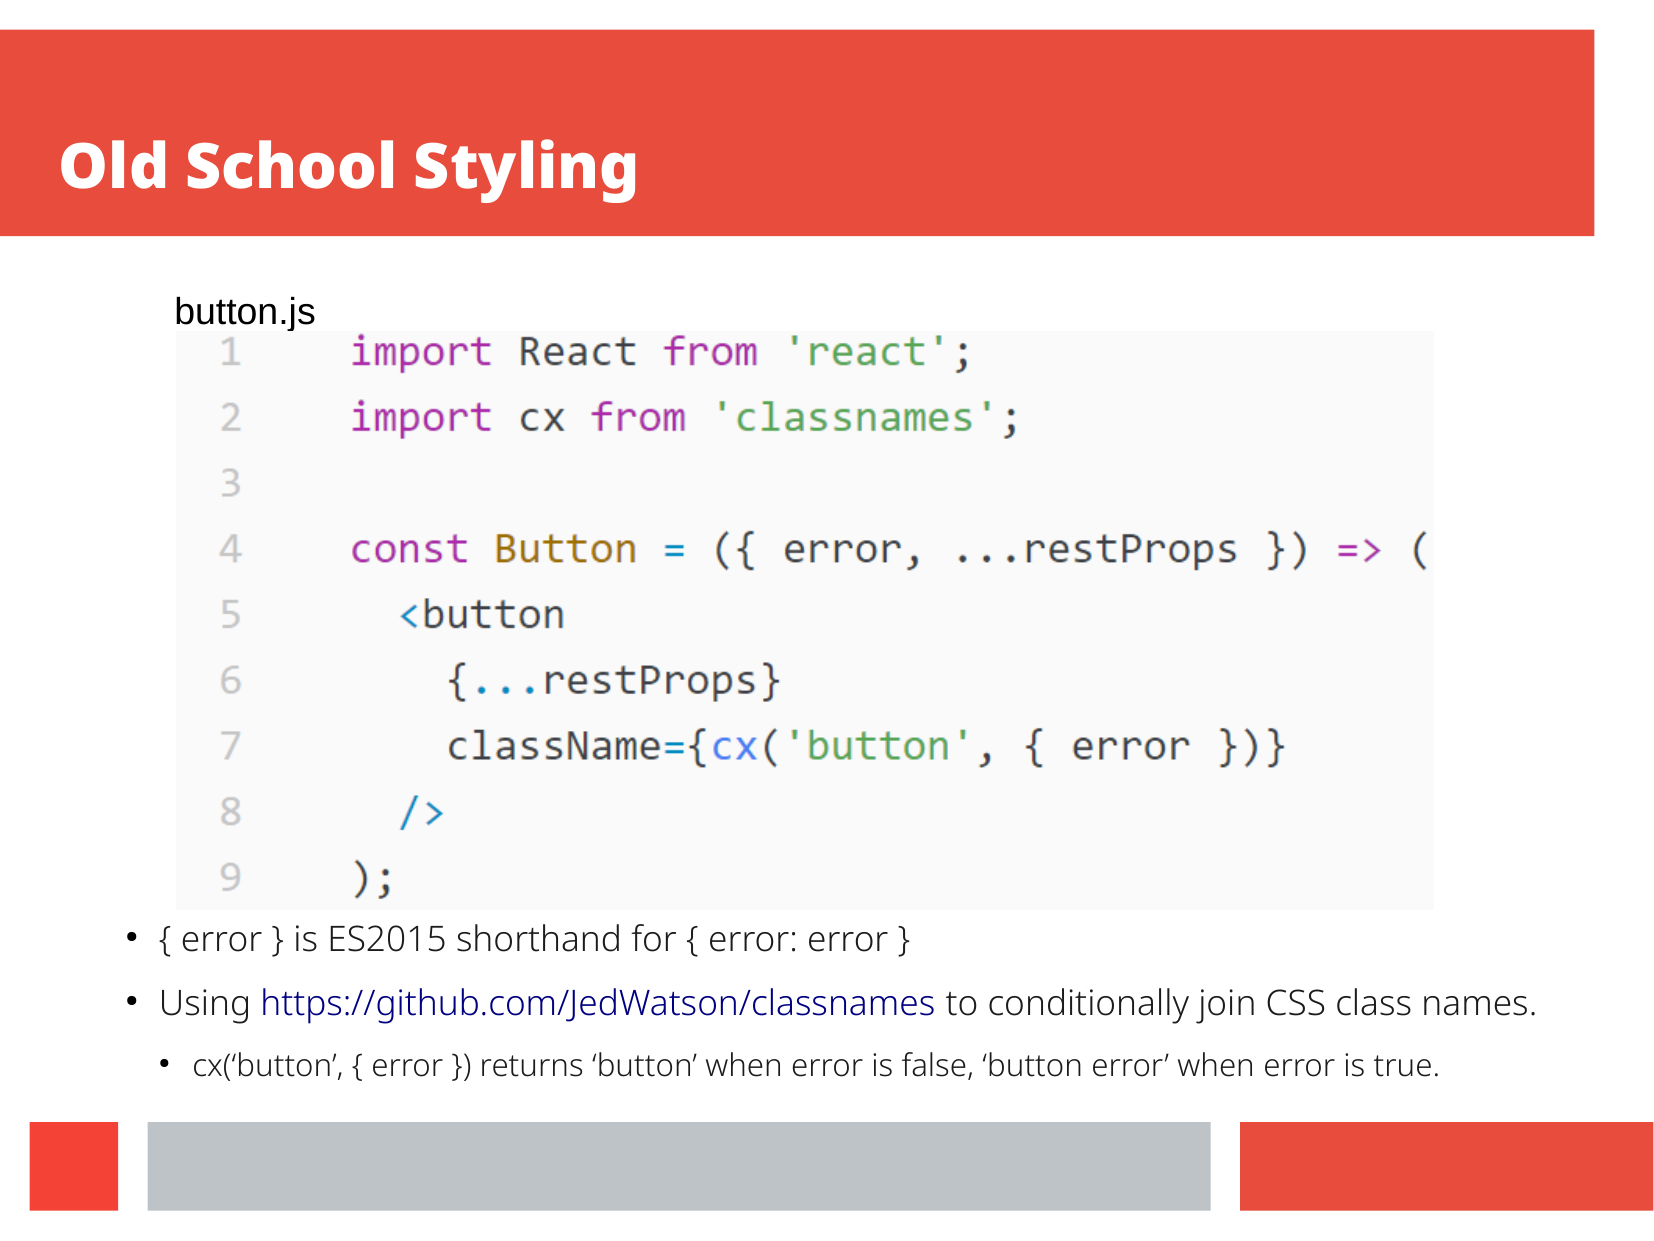

# Old School Styling
button.js
{ error } is ES2015 shorthand for { error: error }
Using https://github.com/JedWatson/classnames to conditionally join CSS class names.
cx(‘button’, { error }) returns ‘button’ when error is false, ‘button error’ when error is true.